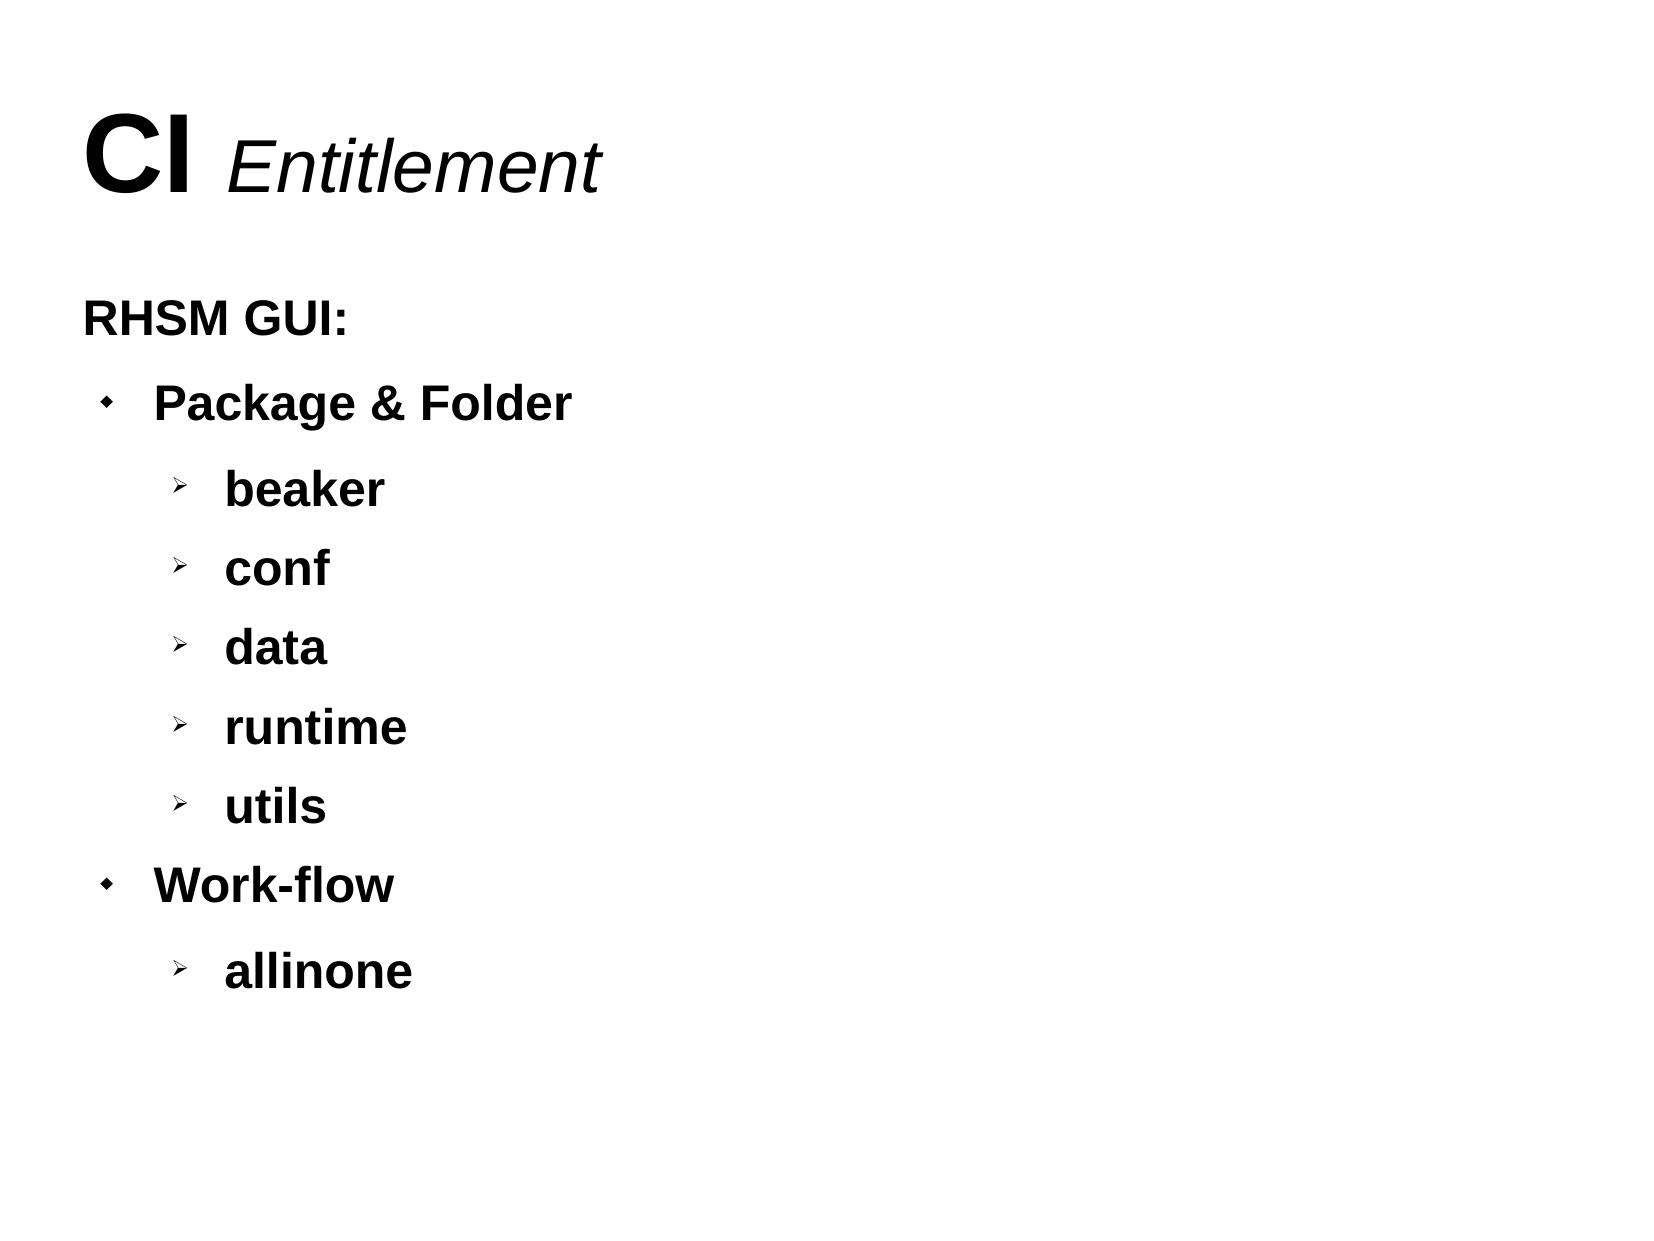

# CI Entitlement
RHSM GUI:
Package & Folder
beaker
conf
data
runtime
utils
Work-flow
allinone